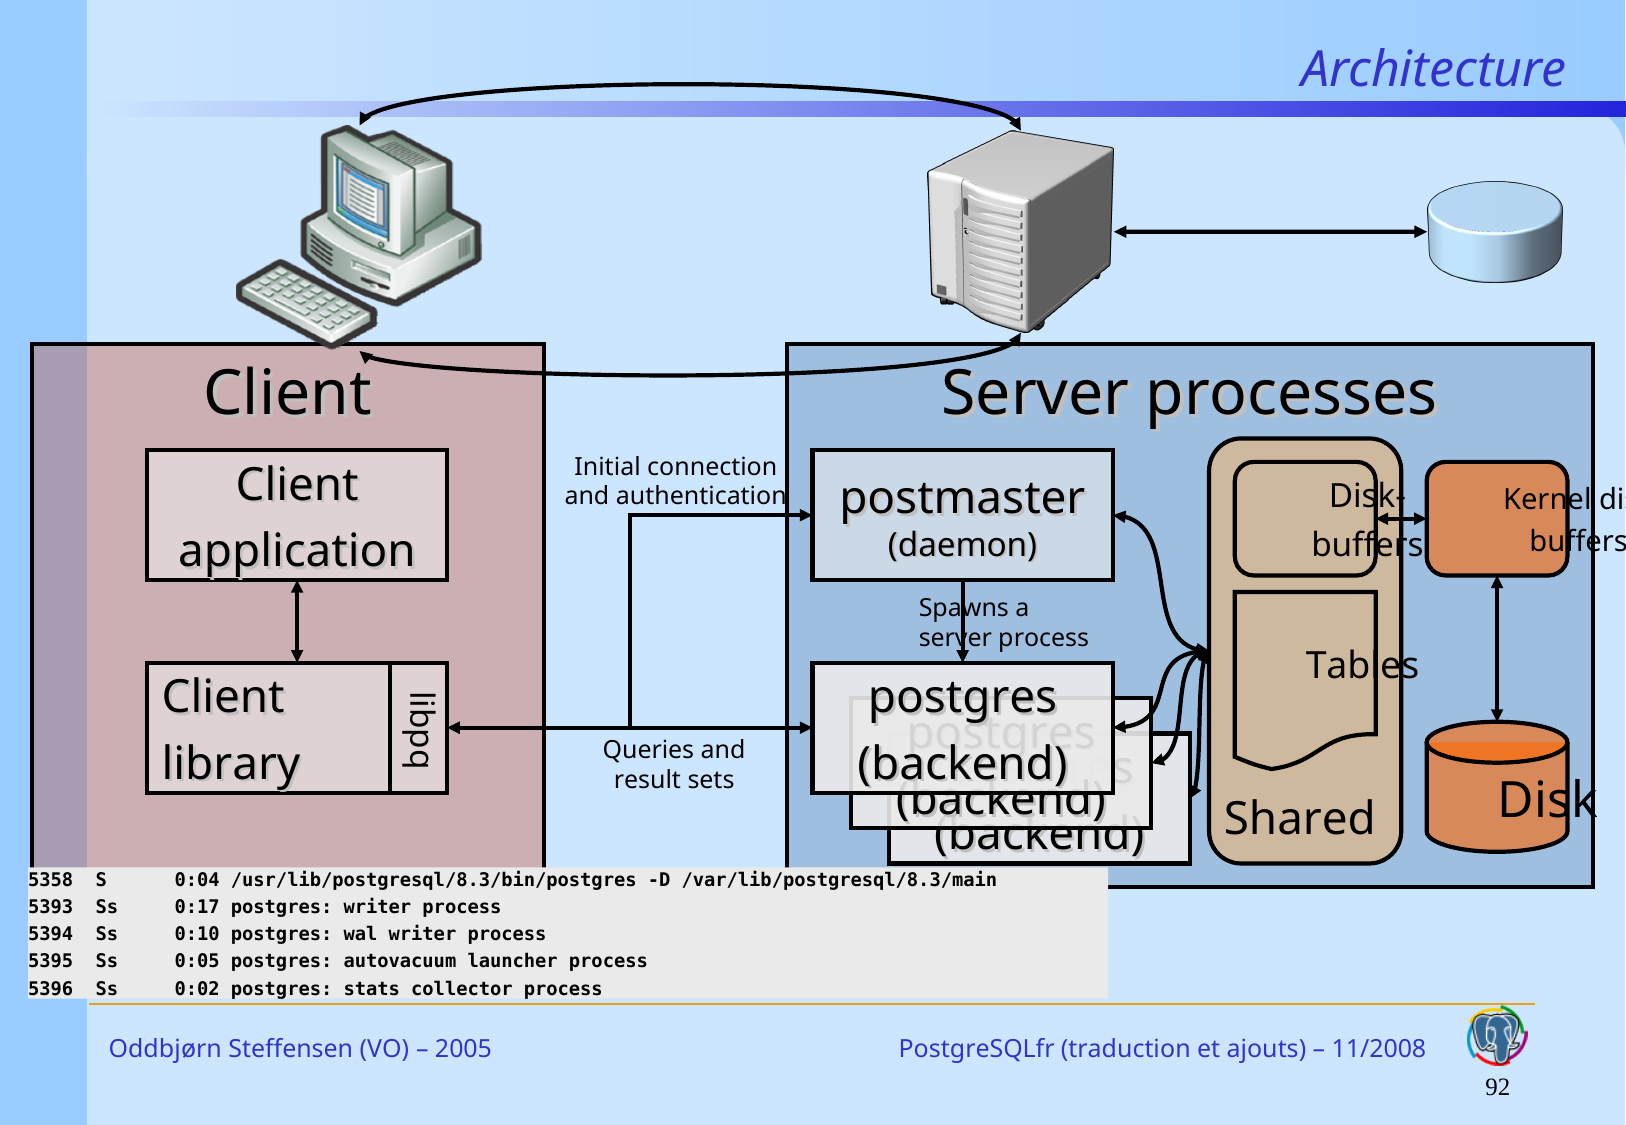

# Architecture
Client
Server processes
Client
application
Initial connection
and authentication
postmaster
(daemon)
Disk-
buffers
Kernel disk
buffers
Spawns a
server process
Tables
Client
library
postgres
(backend)
postgres
(backend)
libpq
Disk
postgres
(backend)
Queries and
result sets
Shared
5358 S 0:04 /usr/lib/postgresql/8.3/bin/postgres -D /var/lib/postgresql/8.3/main
5393 Ss 0:17 postgres: writer process
5394 Ss 0:10 postgres: wal writer process
5395 Ss 0:05 postgres: autovacuum launcher process
5396 Ss 0:02 postgres: stats collector process